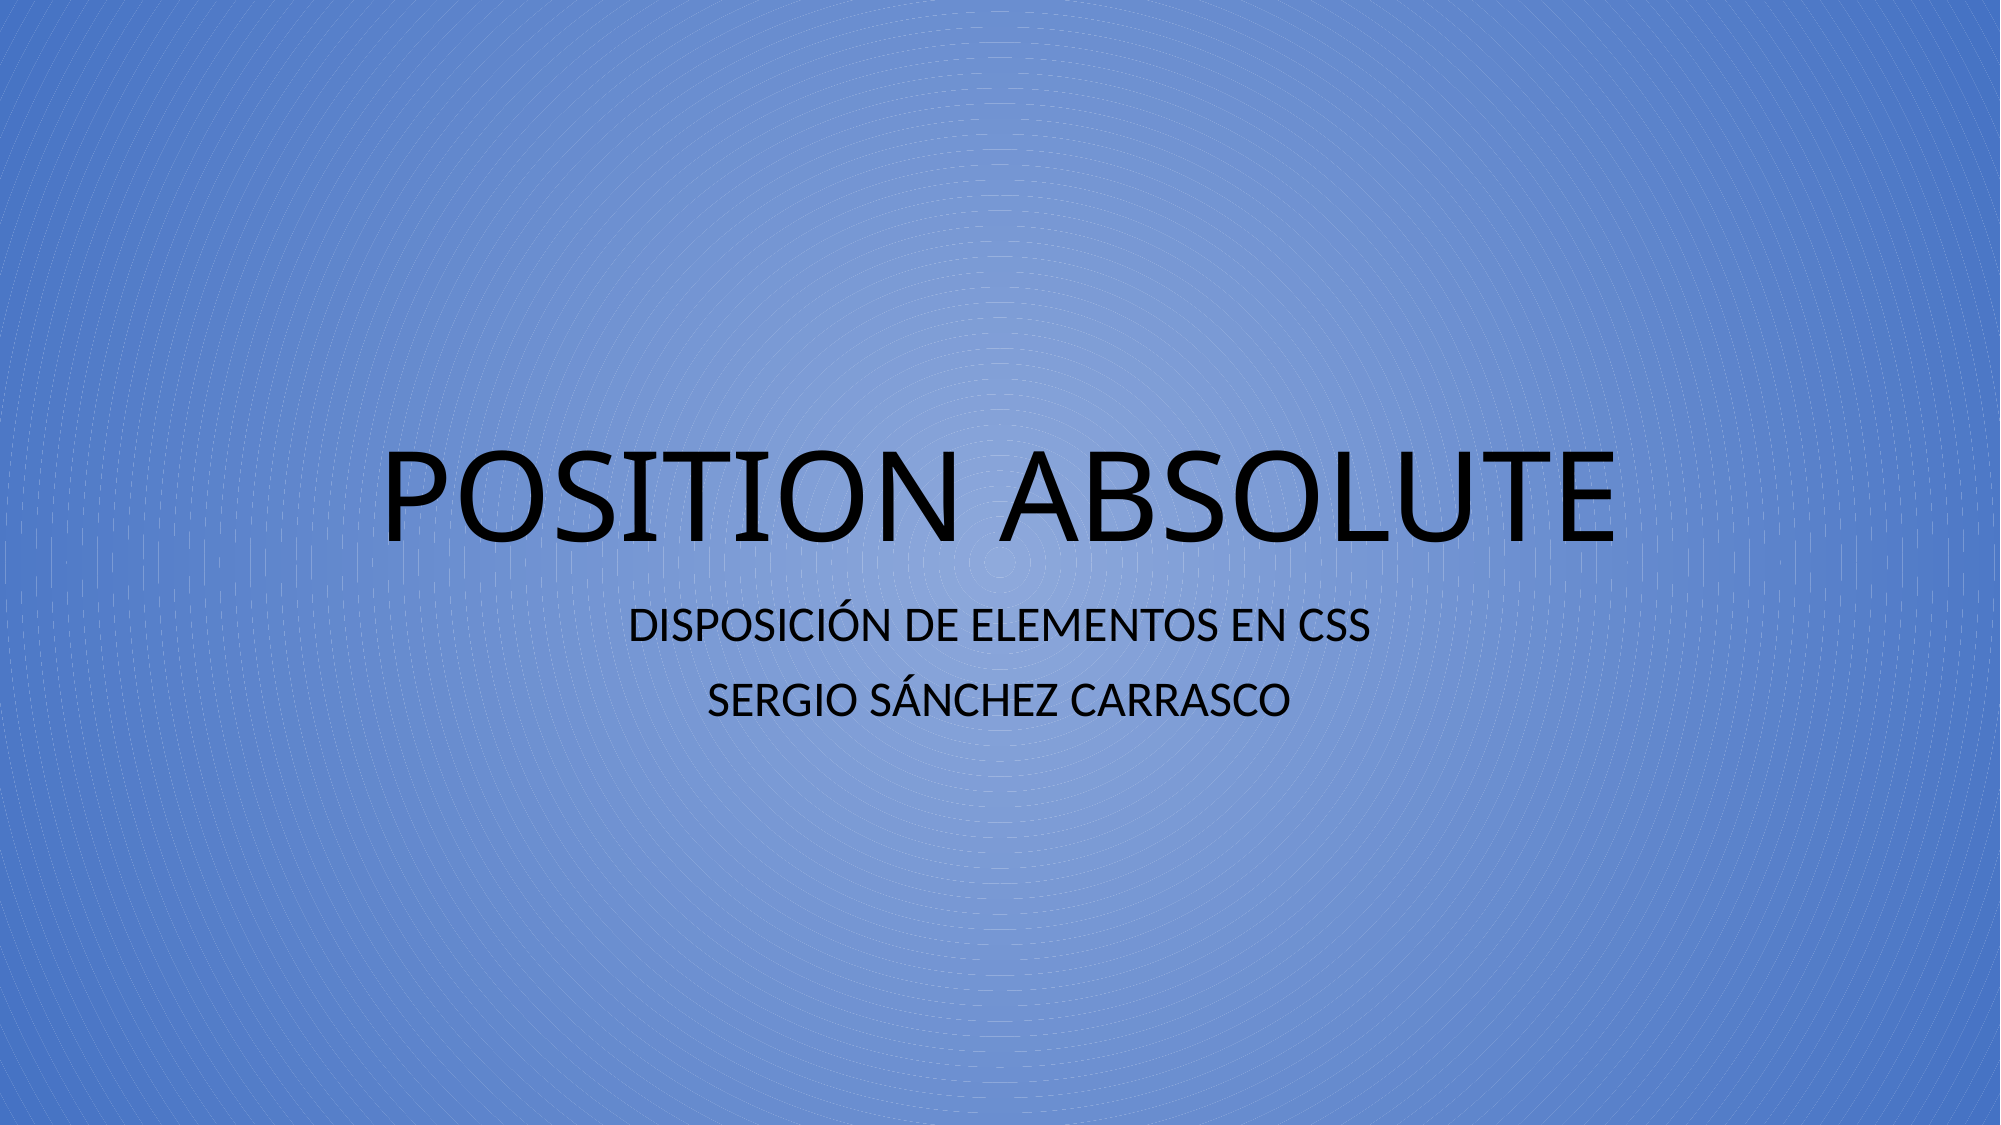

# POSITION ABSOLUTE
DISPOSICIÓN DE ELEMENTOS EN CSS
SERGIO SÁNCHEZ CARRASCO